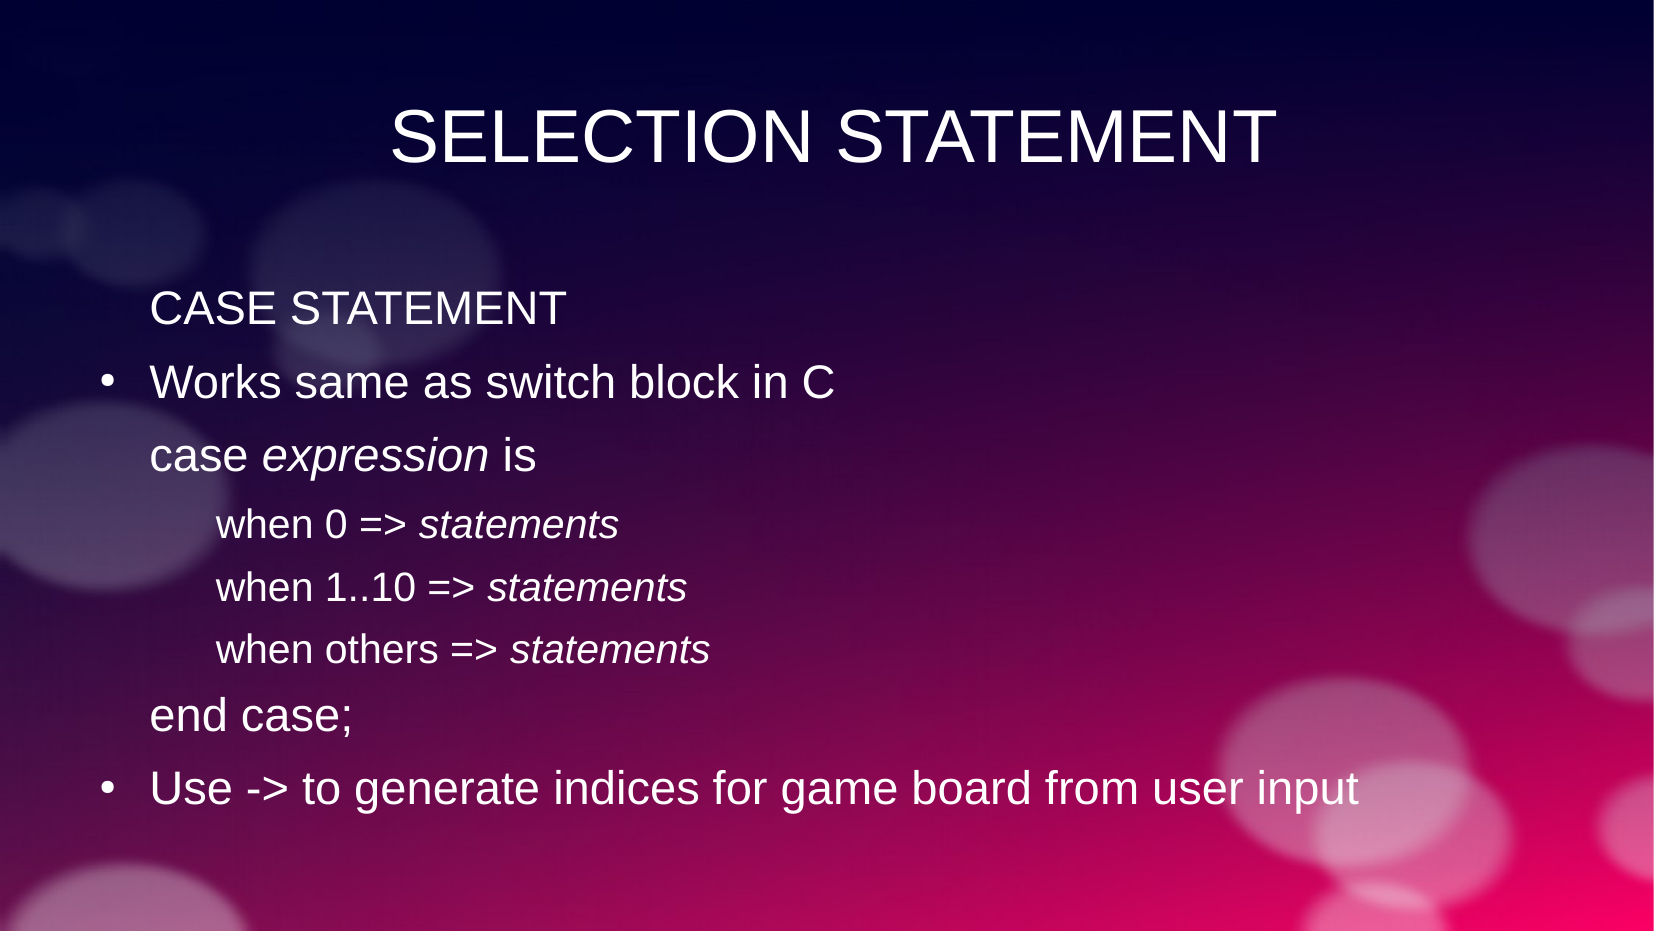

# SELECTION STATEMENT
CASE STATEMENT
Works same as switch block in C
case expression is
when 0 => statements
when 1..10 => statements
when others => statements
end case;
Use -> to generate indices for game board from user input